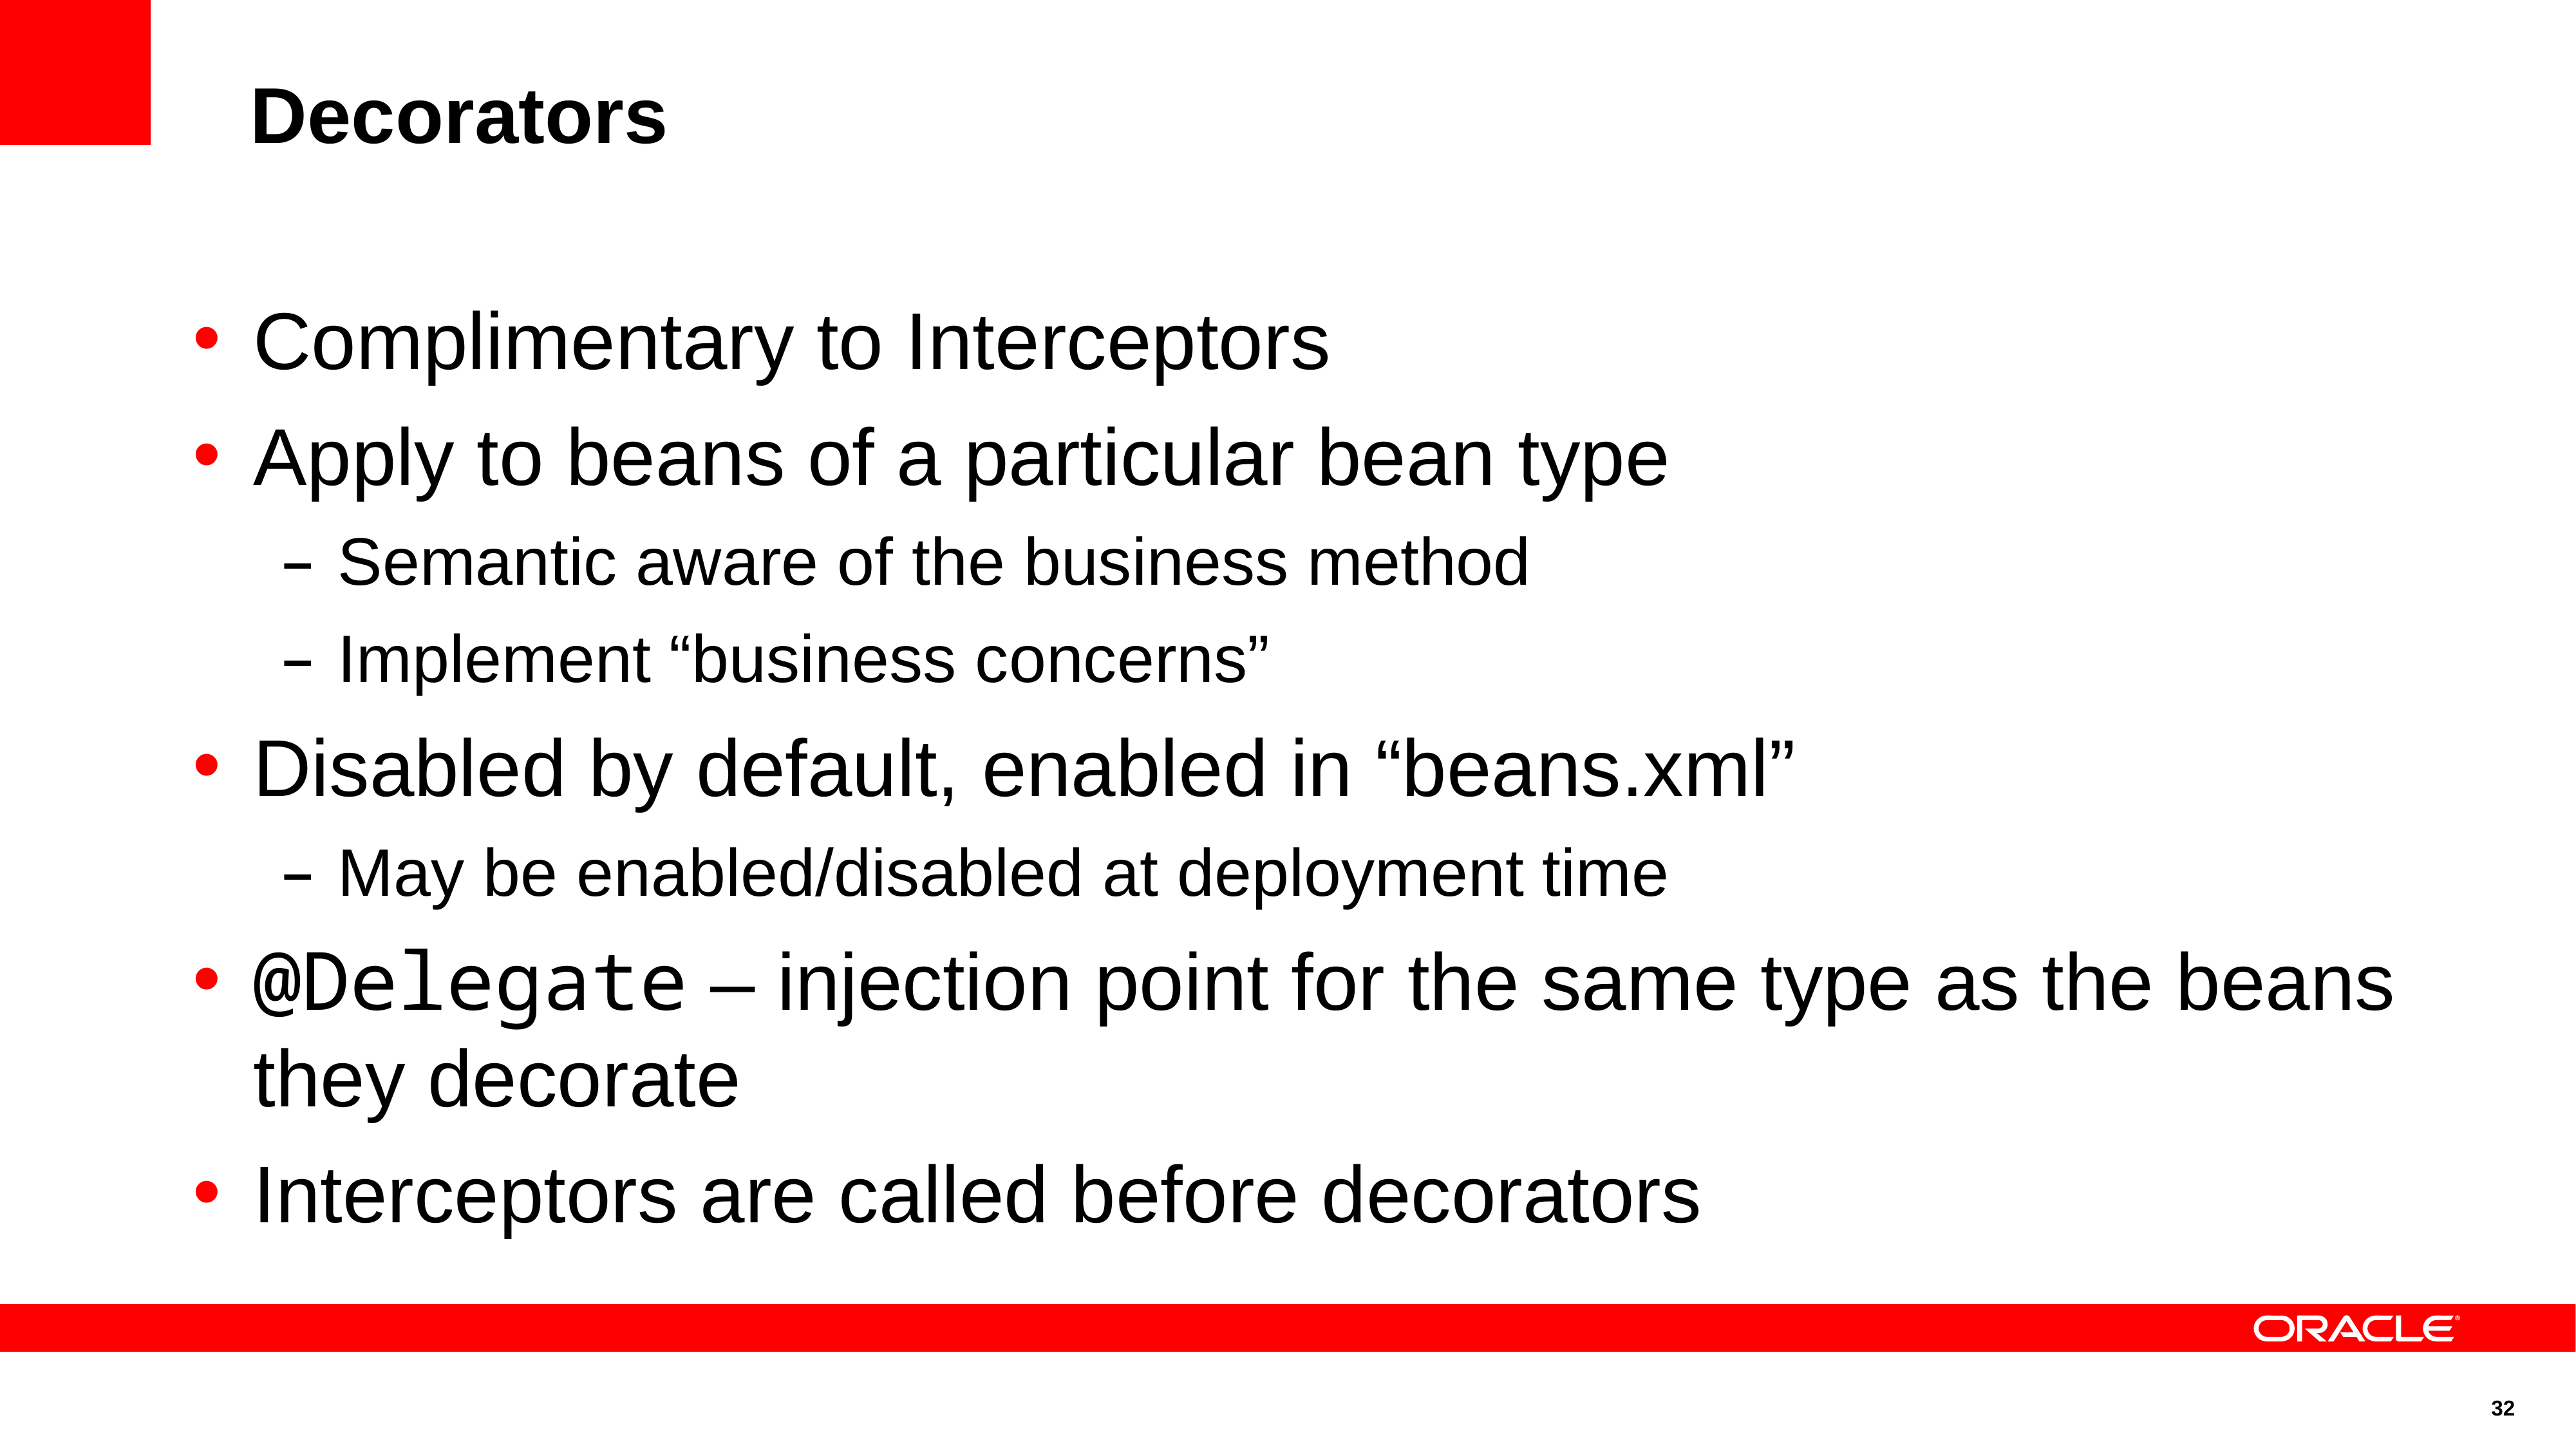

# Decorators
Complimentary to Interceptors
Apply to beans of a particular bean type
Semantic aware of the business method
Implement “business concerns”
Disabled by default, enabled in “beans.xml”
May be enabled/disabled at deployment time
@Delegate – injection point for the same type as the beans they decorate
Interceptors are called before decorators